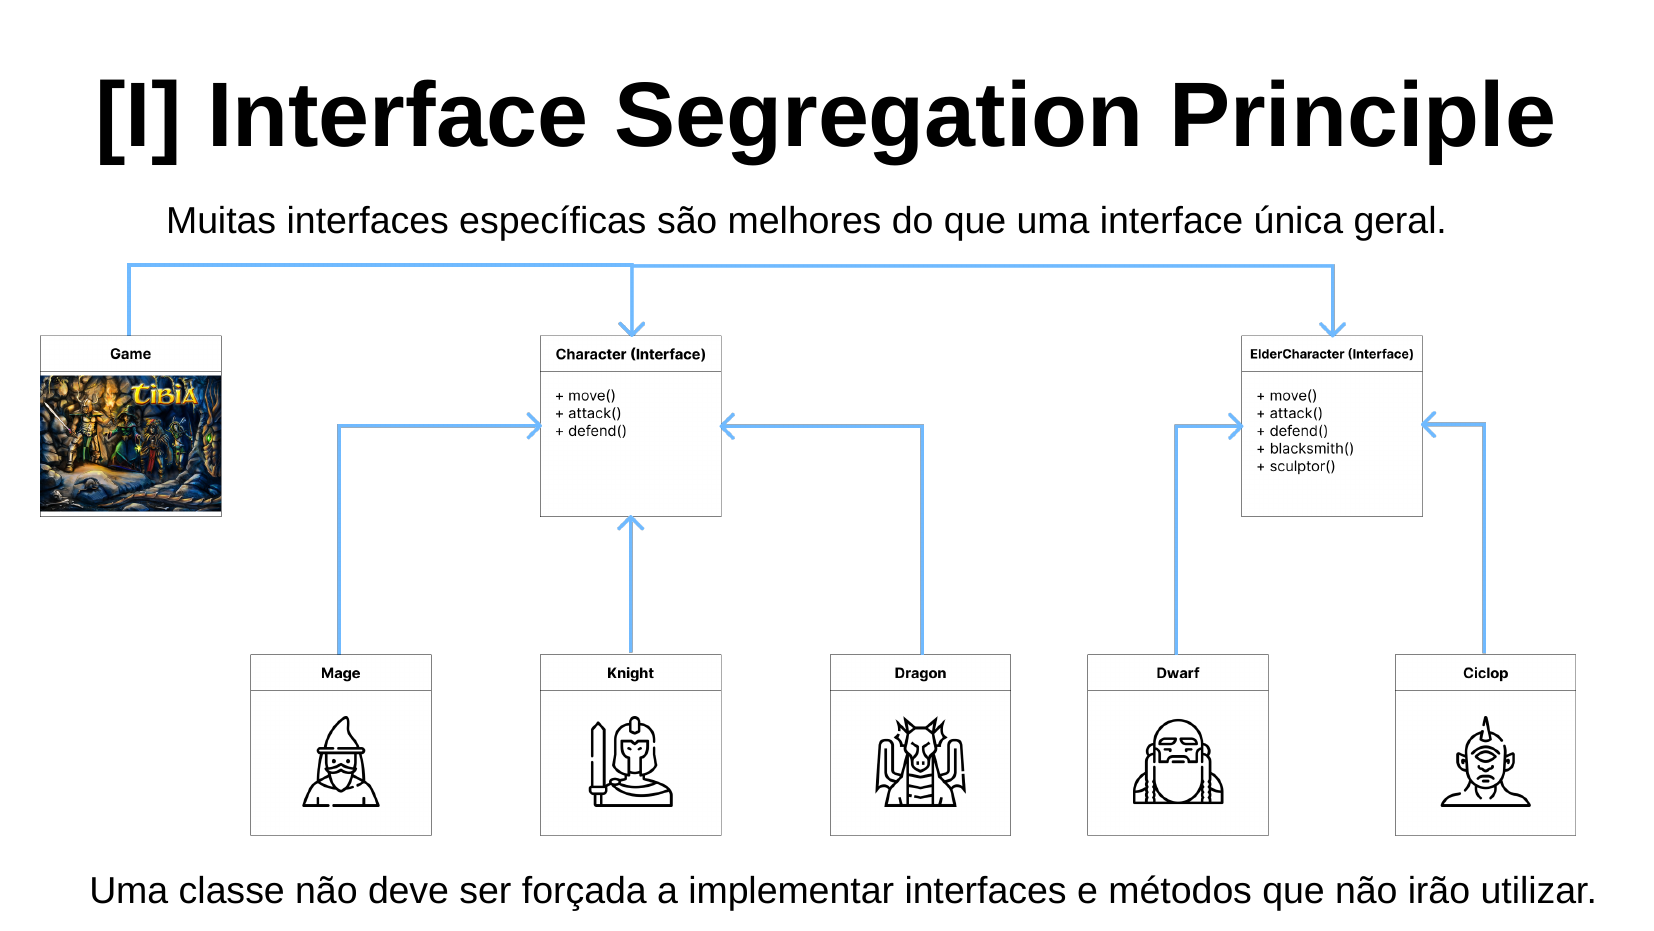

# [I] Interface Segregation Principle
Muitas interfaces específicas são melhores do que uma interface única geral.
Uma classe não deve ser forçada a implementar interfaces e métodos que não irão utilizar.